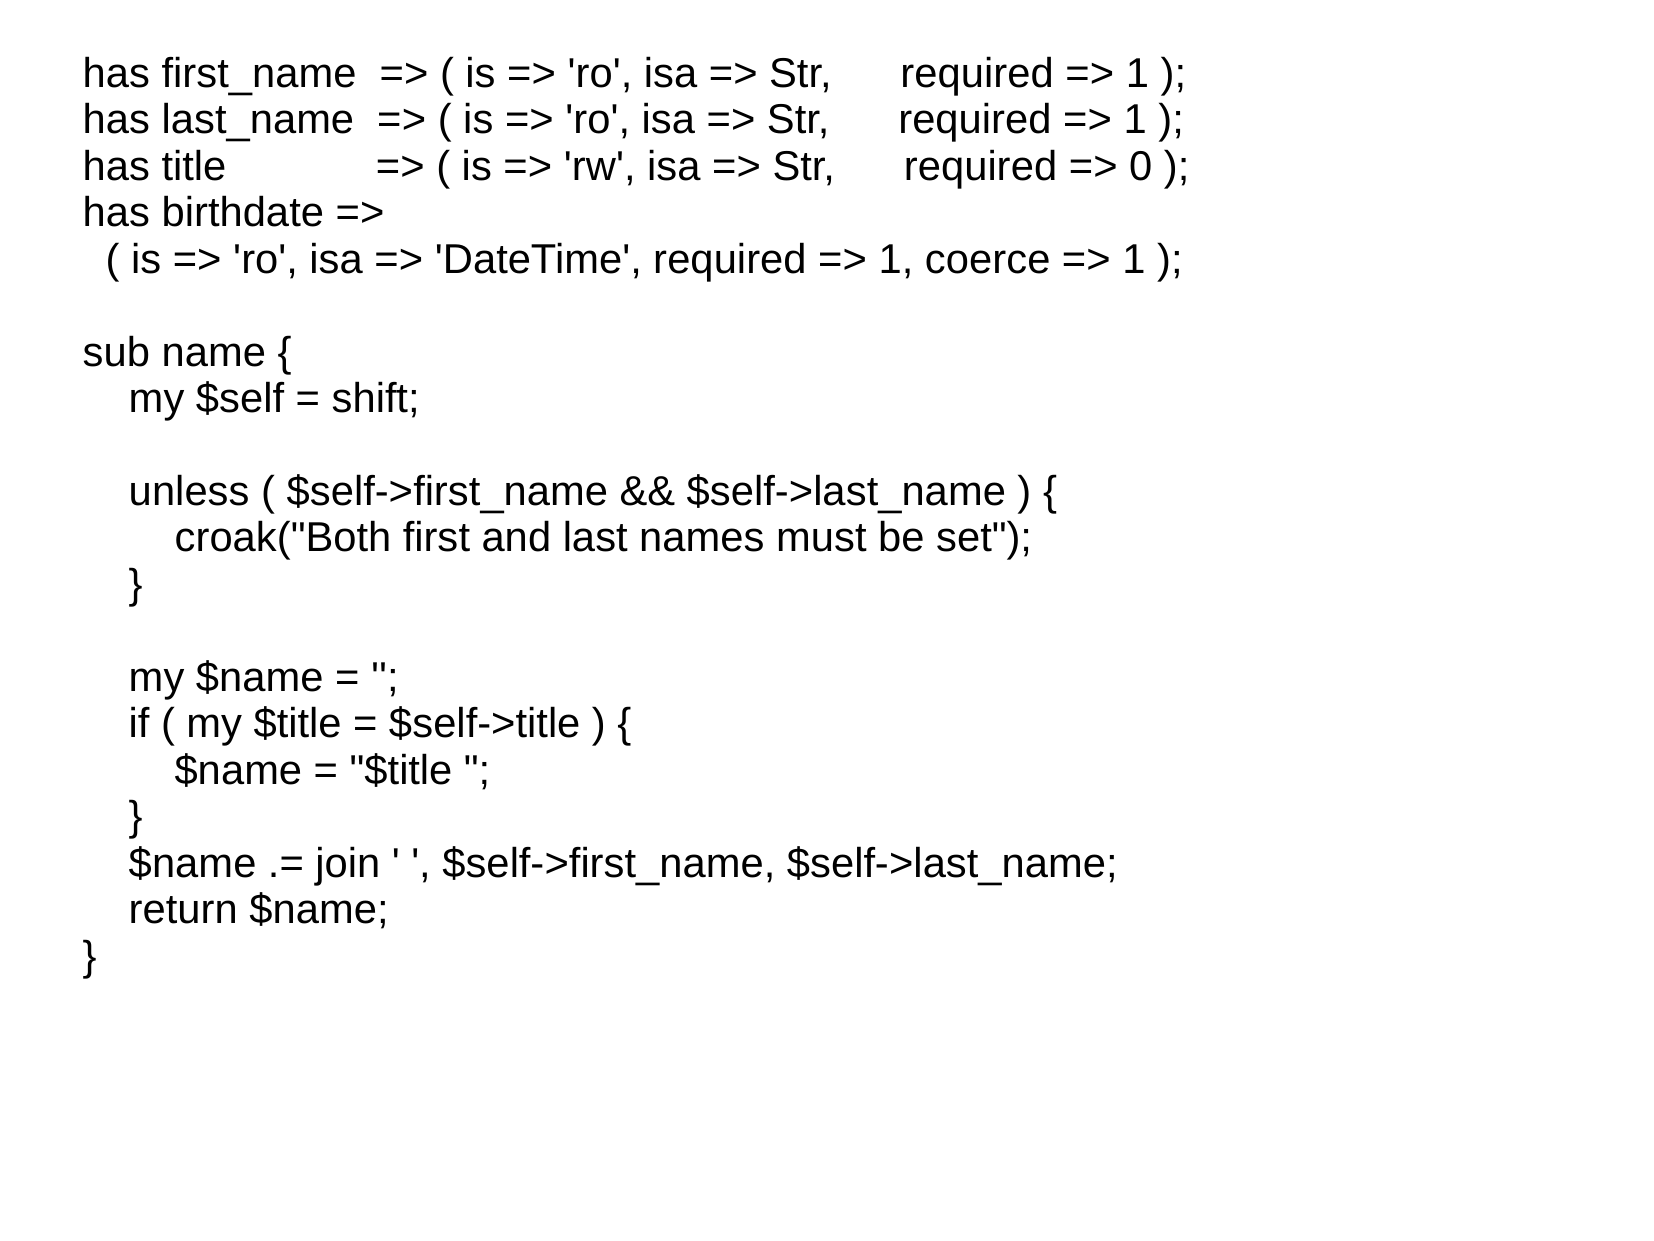

# has first_name => ( is => 'ro', isa => Str, required => 1 );
has last_name => ( is => 'ro', isa => Str, required => 1 );
has title => ( is => 'rw', isa => Str, required => 0 );
has birthdate =>
 ( is => 'ro', isa => 'DateTime', required => 1, coerce => 1 );
sub name {
 my $self = shift;
 unless ( $self->first_name && $self->last_name ) {
 croak("Both first and last names must be set");
 }
 my $name = '';
 if ( my $title = $self->title ) {
 $name = "$title ";
 }
 $name .= join ' ', $self->first_name, $self->last_name;
 return $name;
}